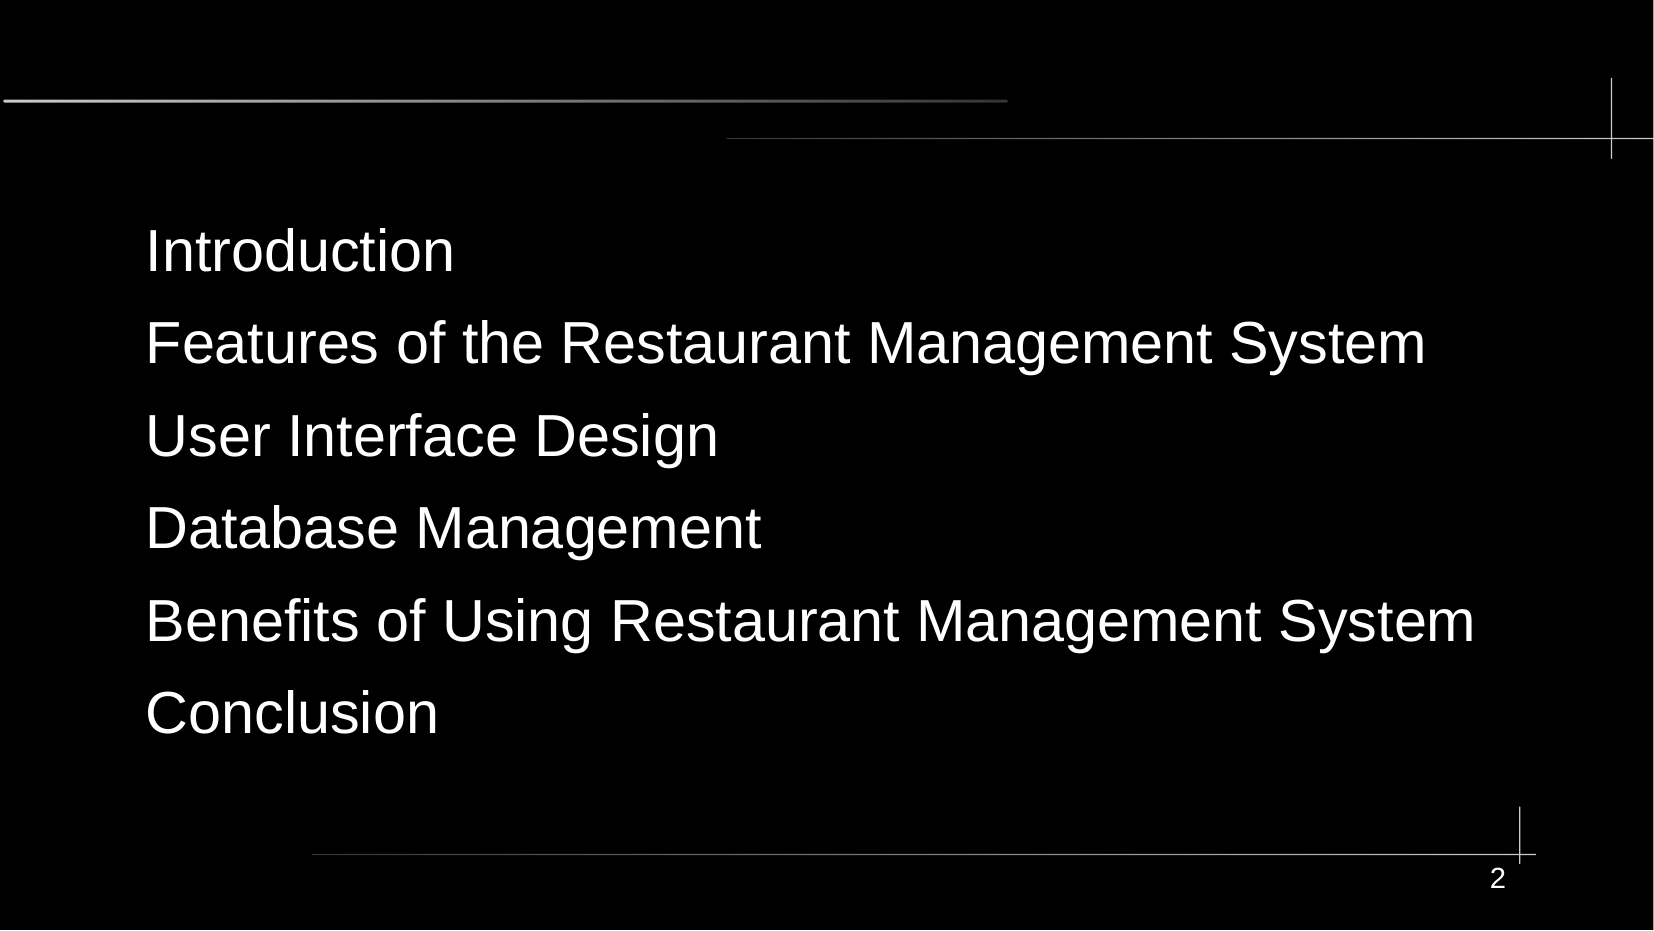

# Introduction
Features of the Restaurant Management System
User Interface Design
Database Management
Benefits of Using Restaurant Management System
Conclusion
2